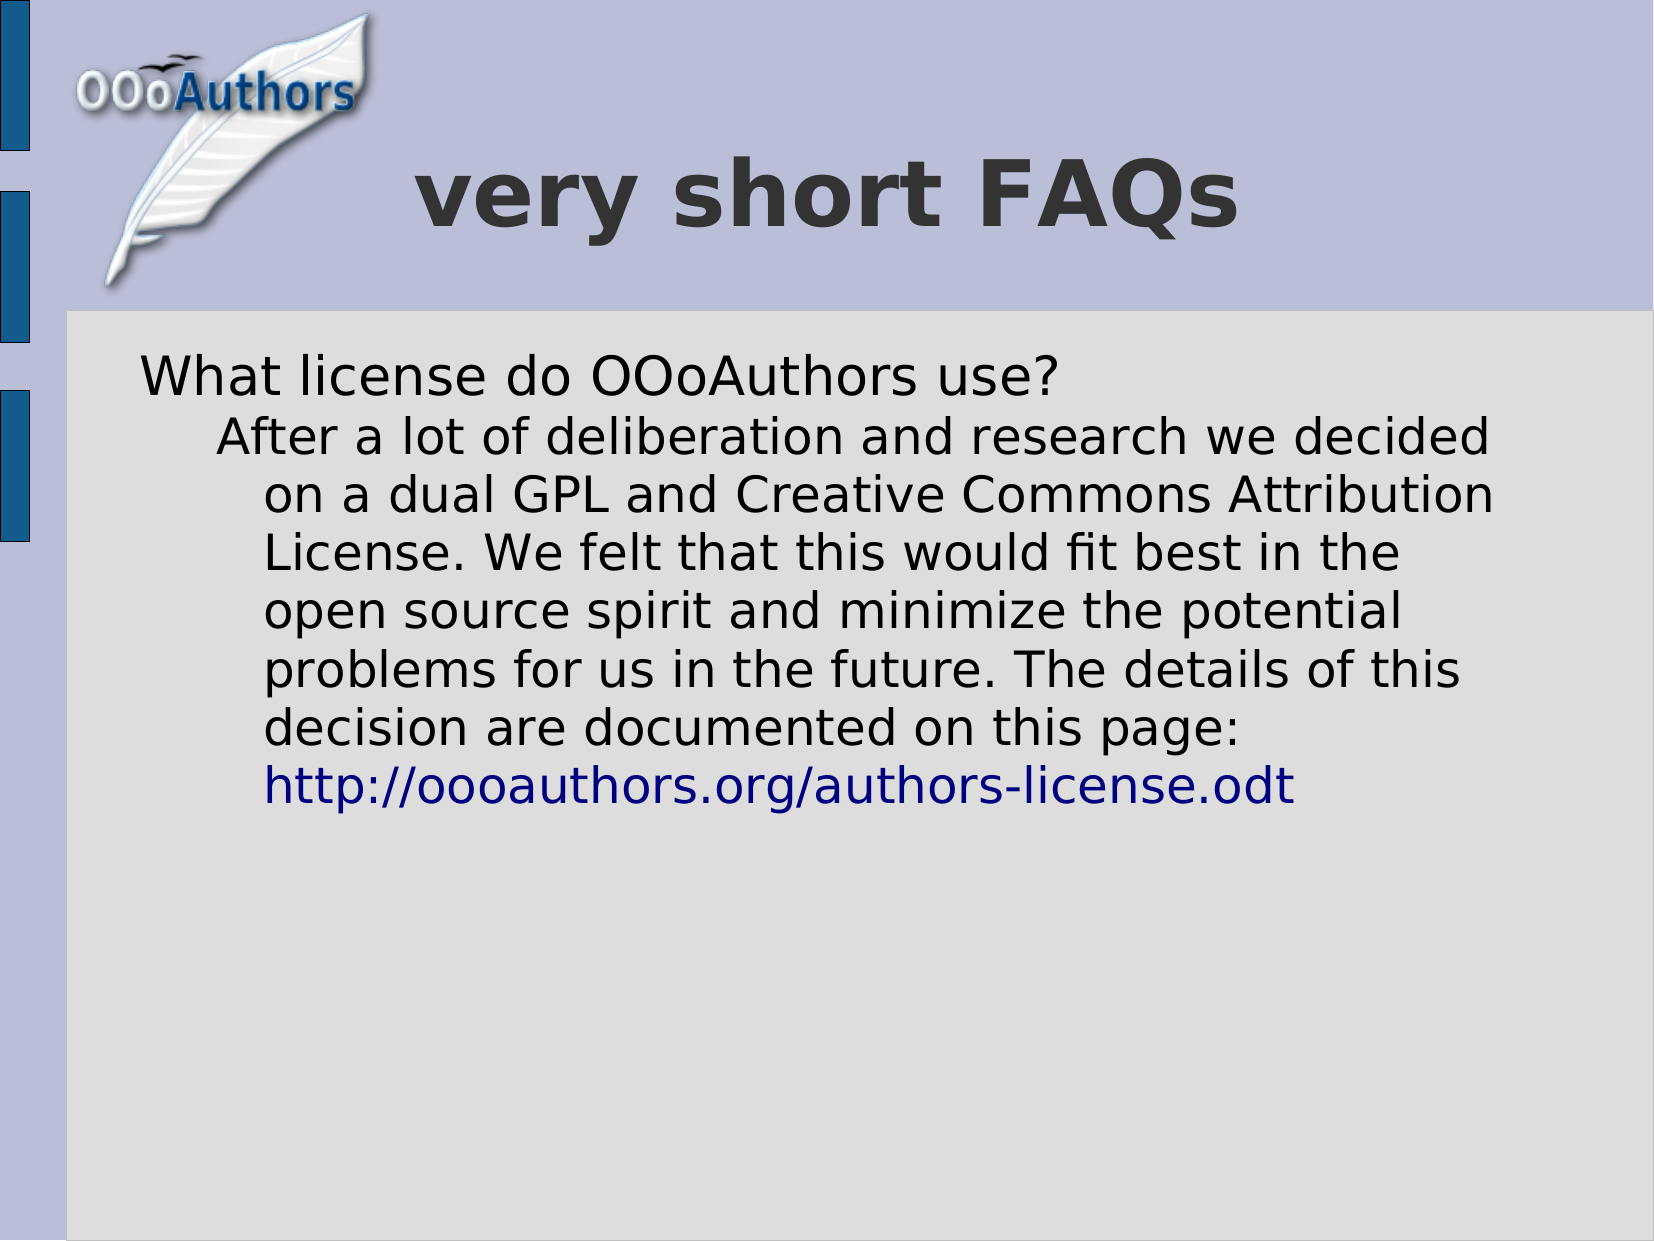

# very short FAQs
What license do OOoAuthors use?
After a lot of deliberation and research we decided on a dual GPL and Creative Commons Attribution License. We felt that this would fit best in the open source spirit and minimize the potential problems for us in the future. The details of this decision are documented on this page: http://oooauthors.org/authors-license.odt